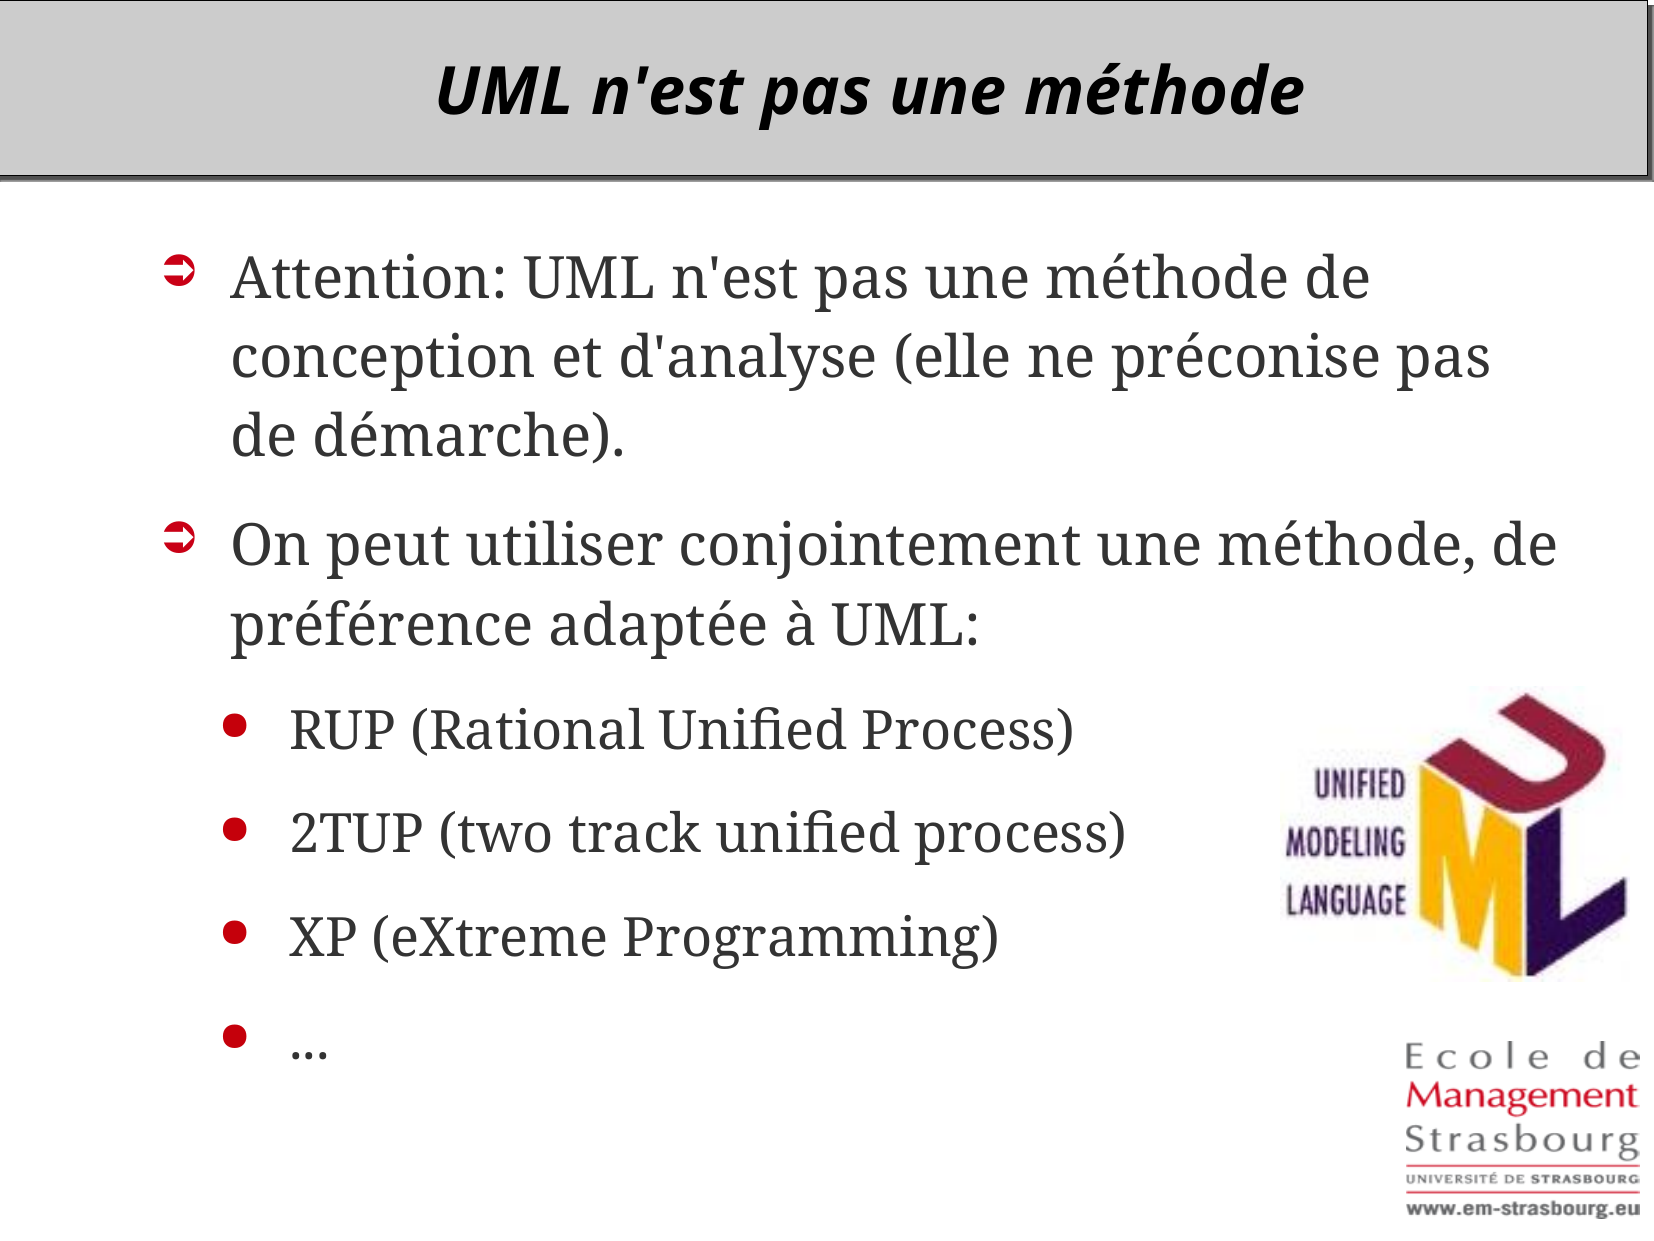

# UML n'est pas une méthode
Attention: UML n'est pas une méthode de conception et d'analyse (elle ne préconise pas de démarche).
On peut utiliser conjointement une méthode, de préférence adaptée à UML:
RUP (Rational Unified Process)
2TUP (two track unified process)
XP (eXtreme Programming)
...